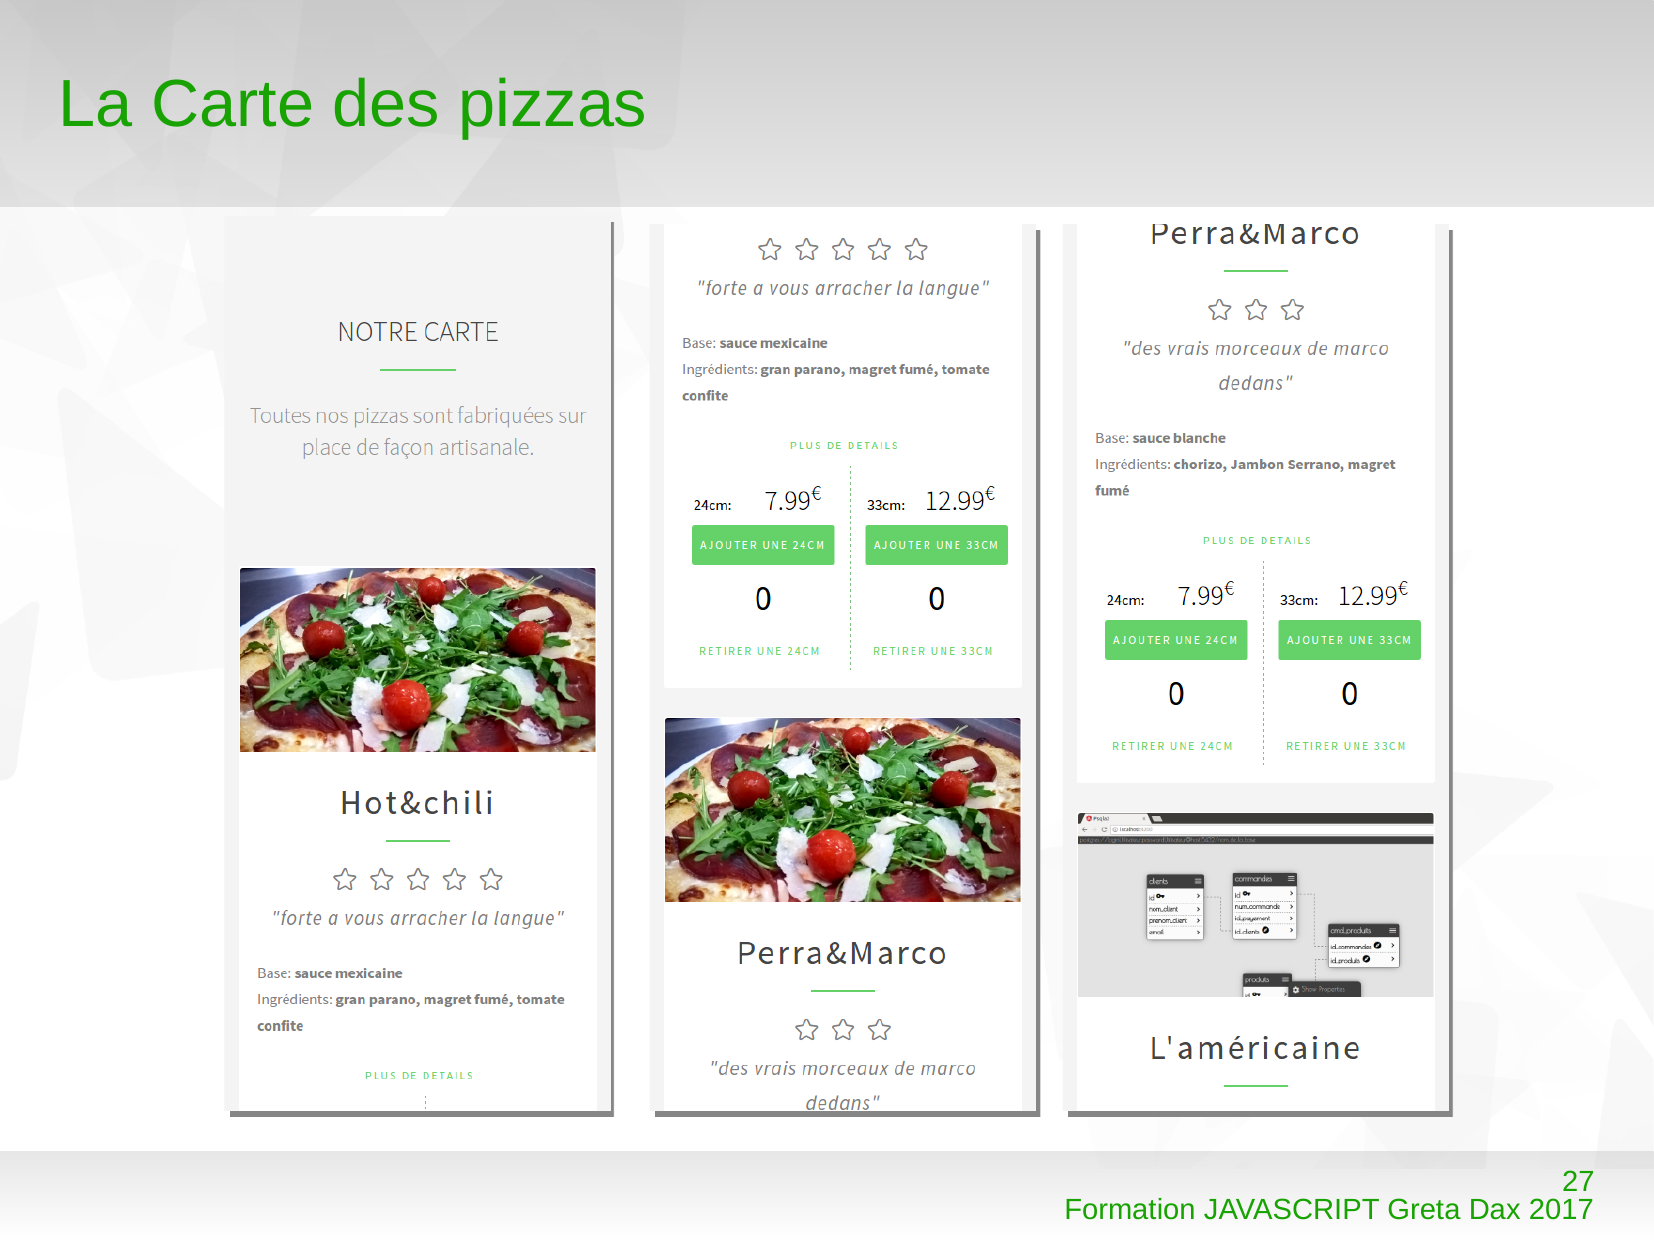

# La Carte des pizzas
27
Formation JAVASCRIPT Greta Dax 2017